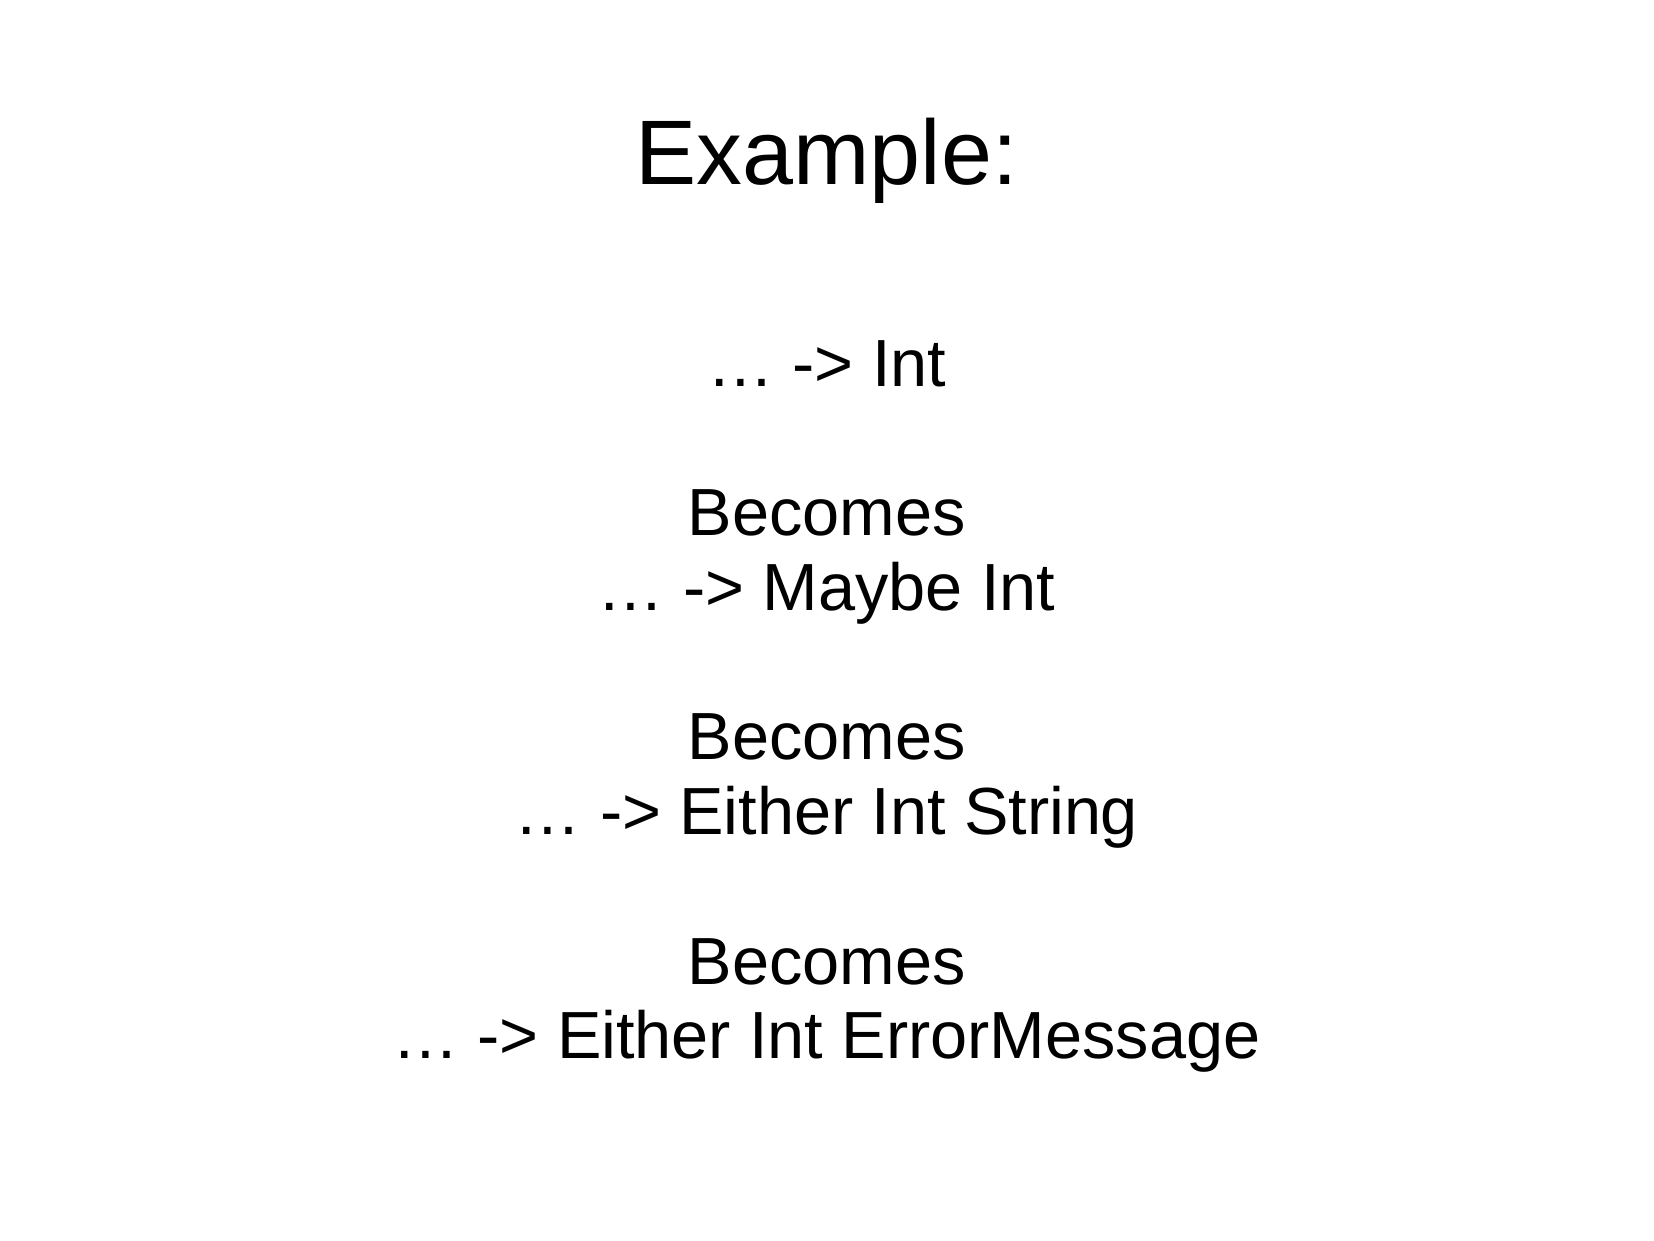

# Example:
… -> Int
Becomes
… -> Maybe Int
Becomes
… -> Either Int String
Becomes
… -> Either Int ErrorMessage